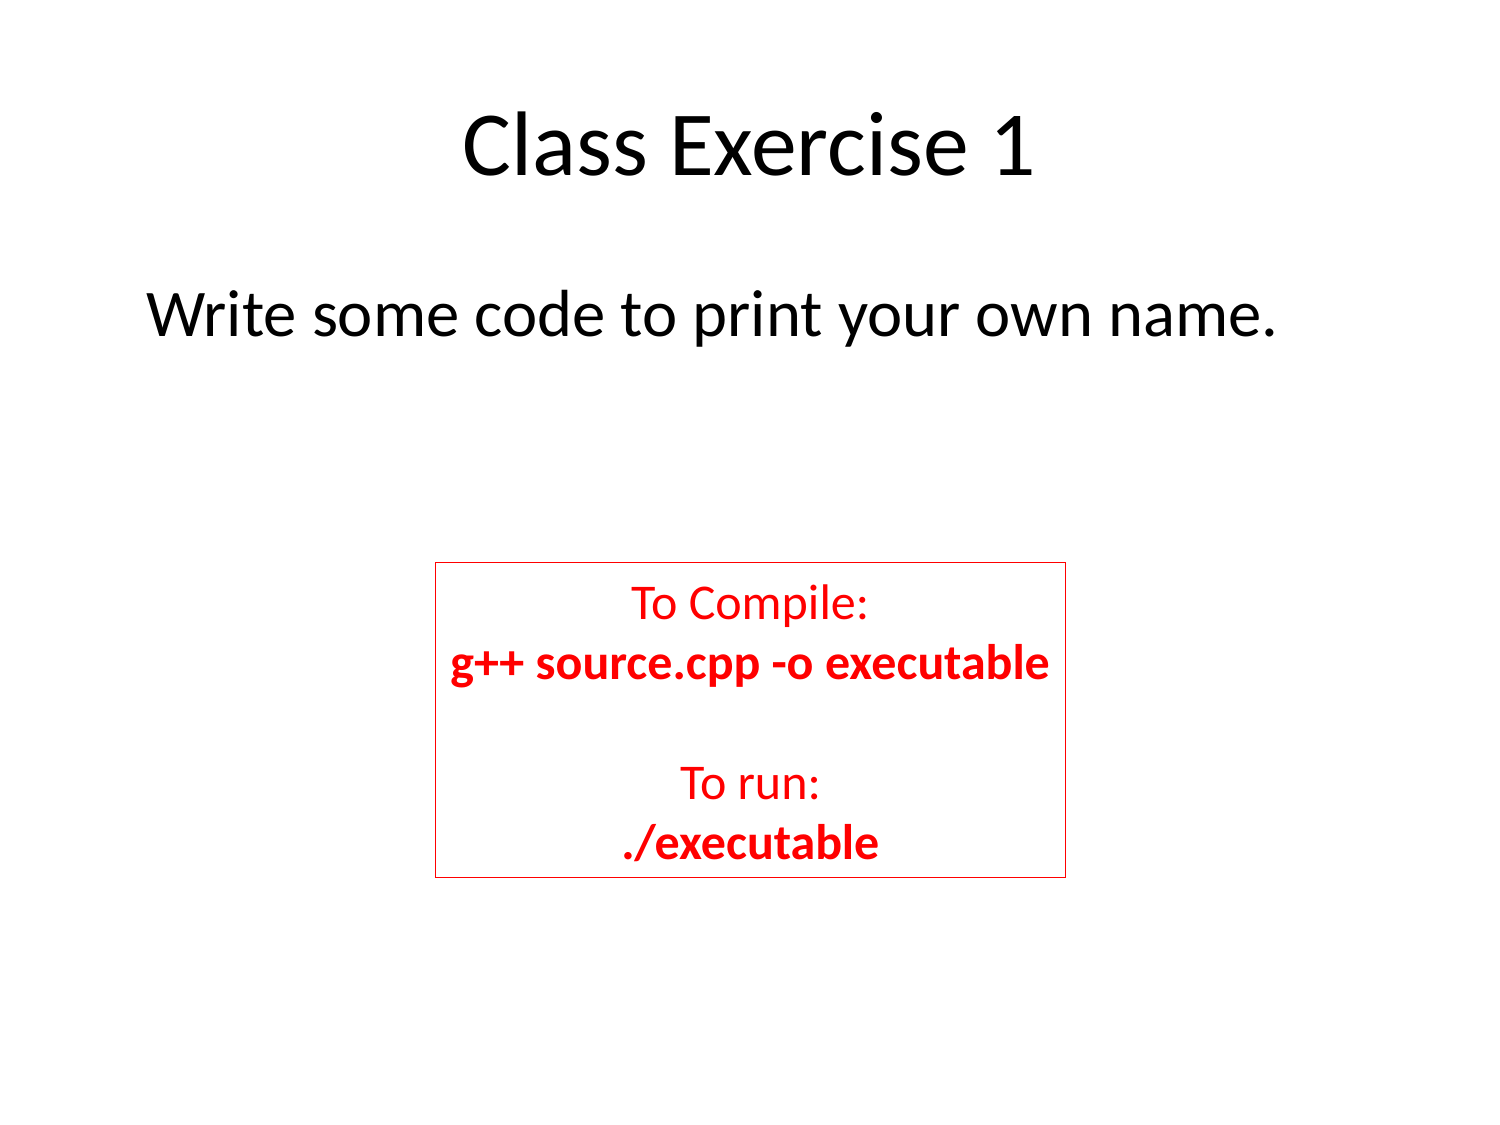

# Class Exercise 1
Write some code to print your own name.
To Compile:
g++ source.cpp -o executable
To run:
./executable